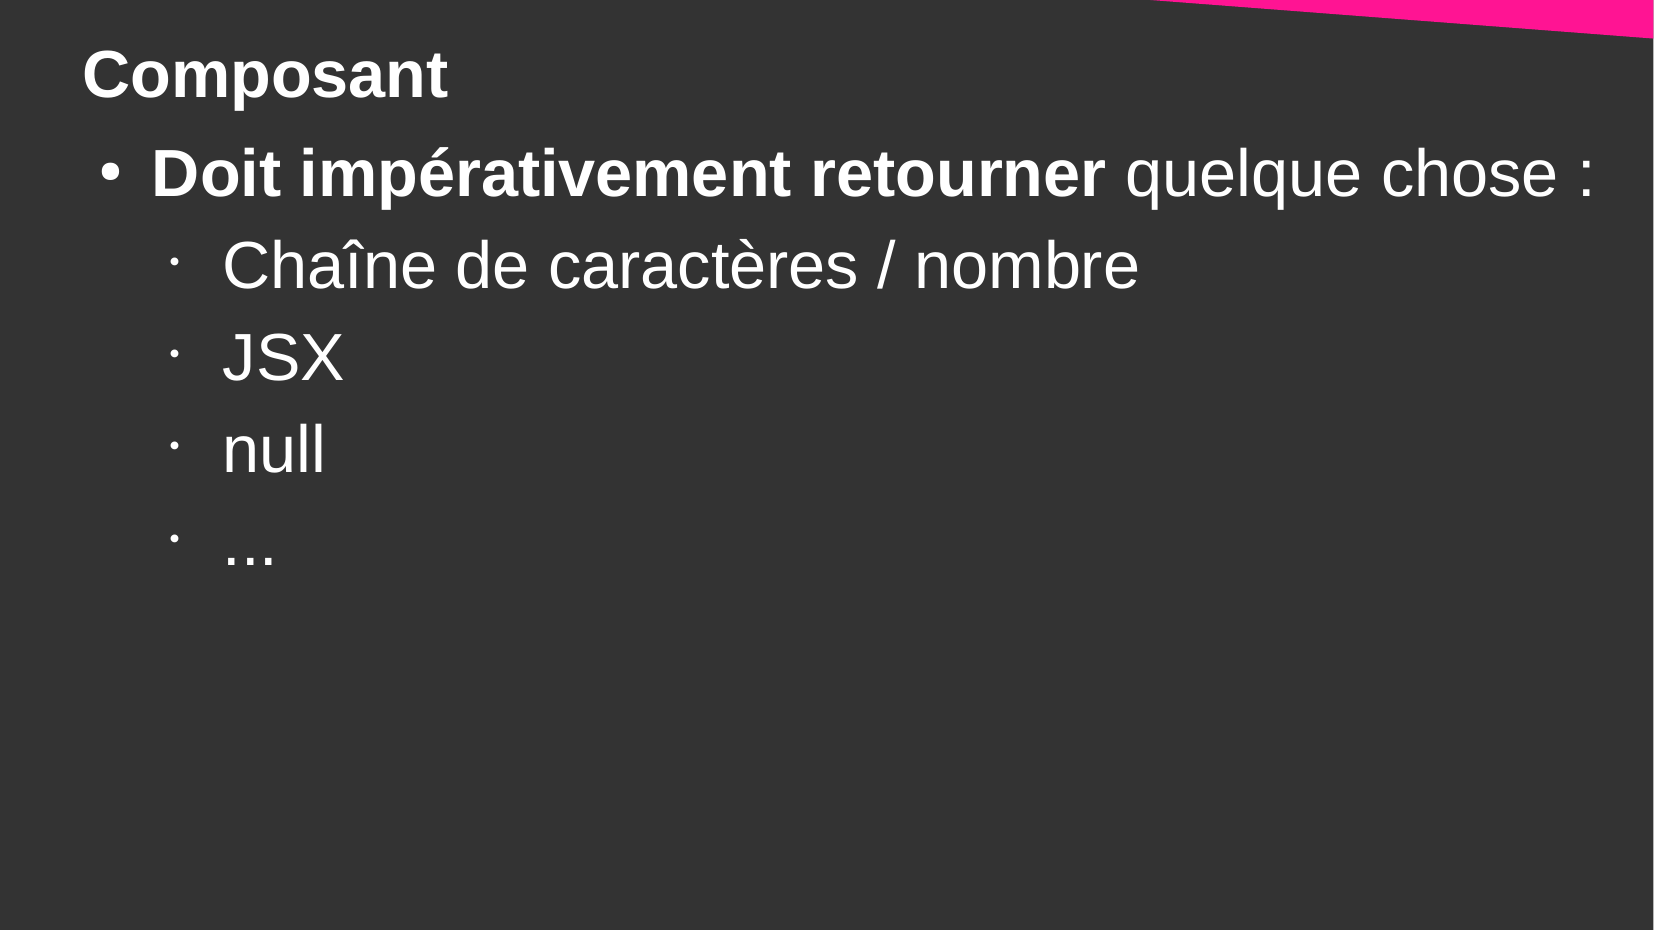

# Composant
Doit impérativement retourner quelque chose :
Chaîne de caractères / nombre
JSX
null
...